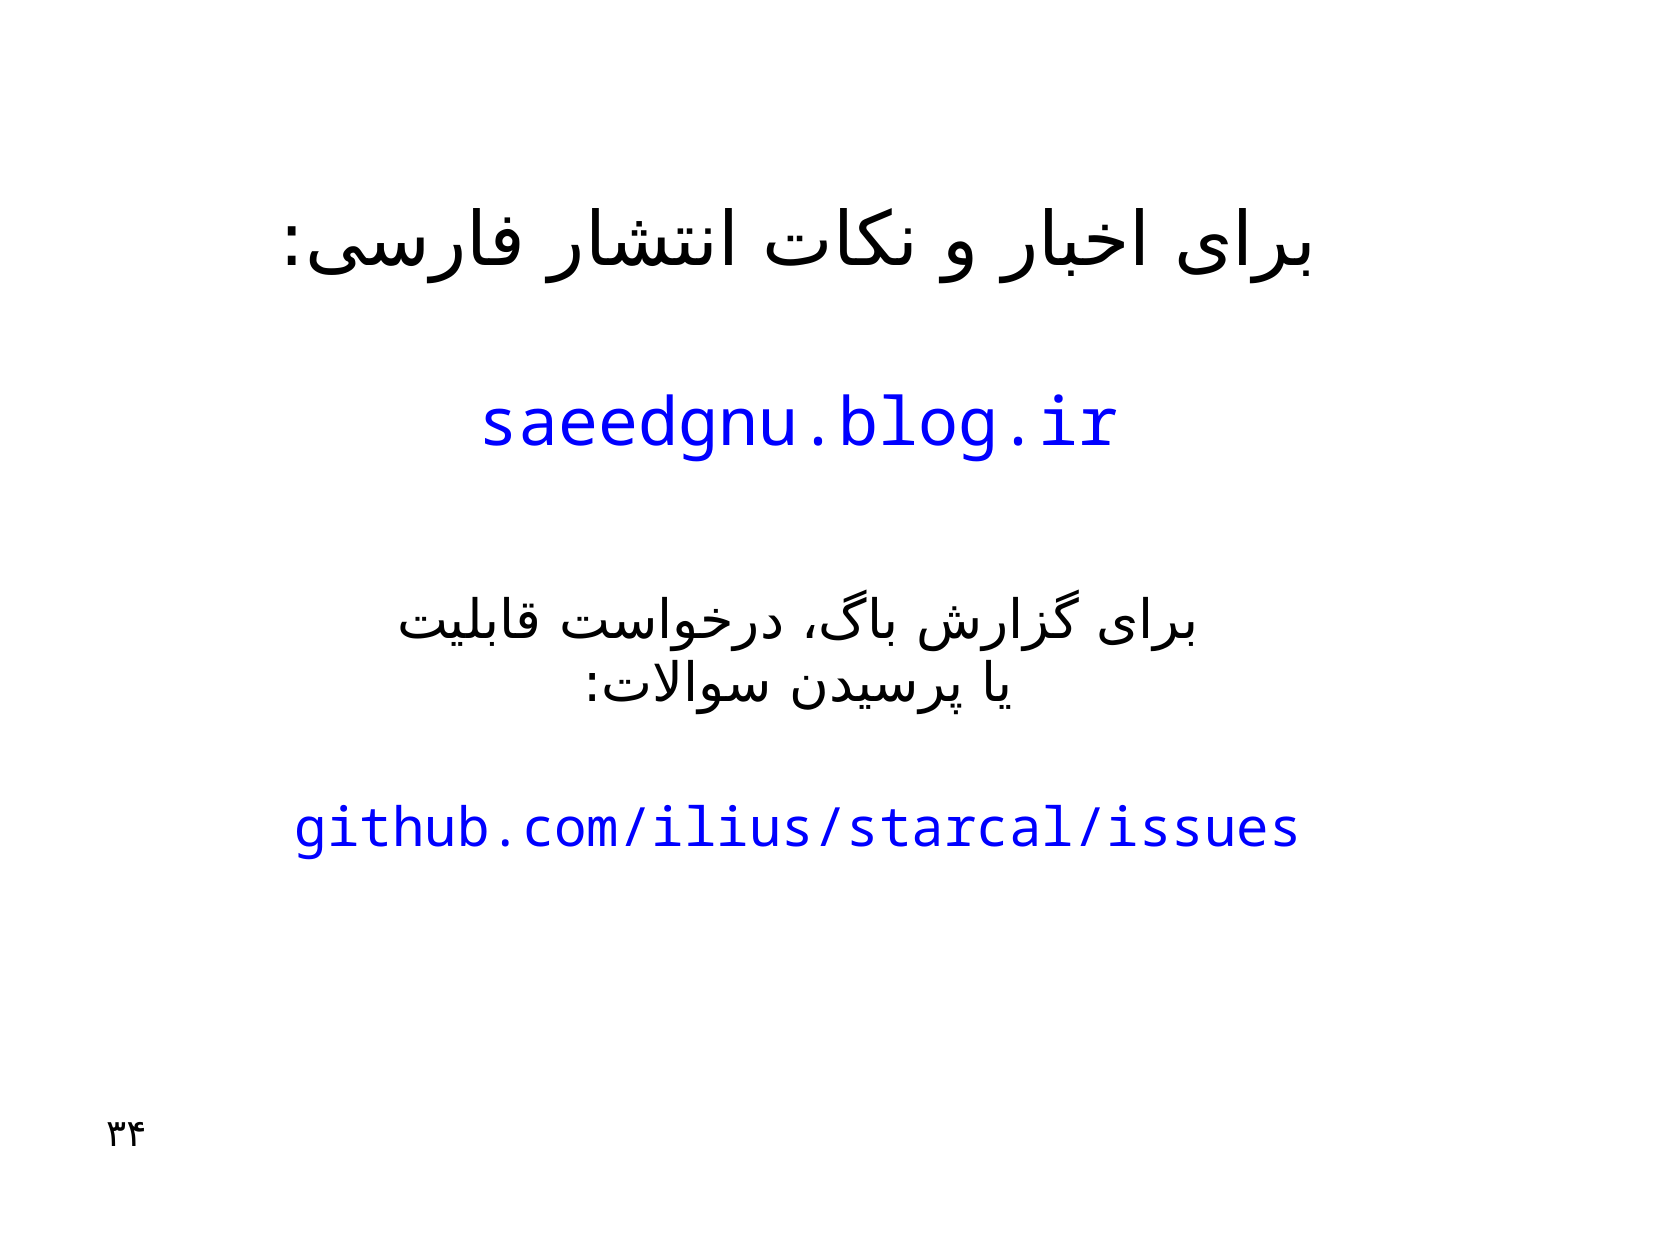

برای اخبار و نکات انتشار فارسی:
saeedgnu.blog.ir
برای گزارش باگ، درخواست قابلیت
یا پرسیدن سوالات:
github.com/ilius/starcal/issues
۳۴